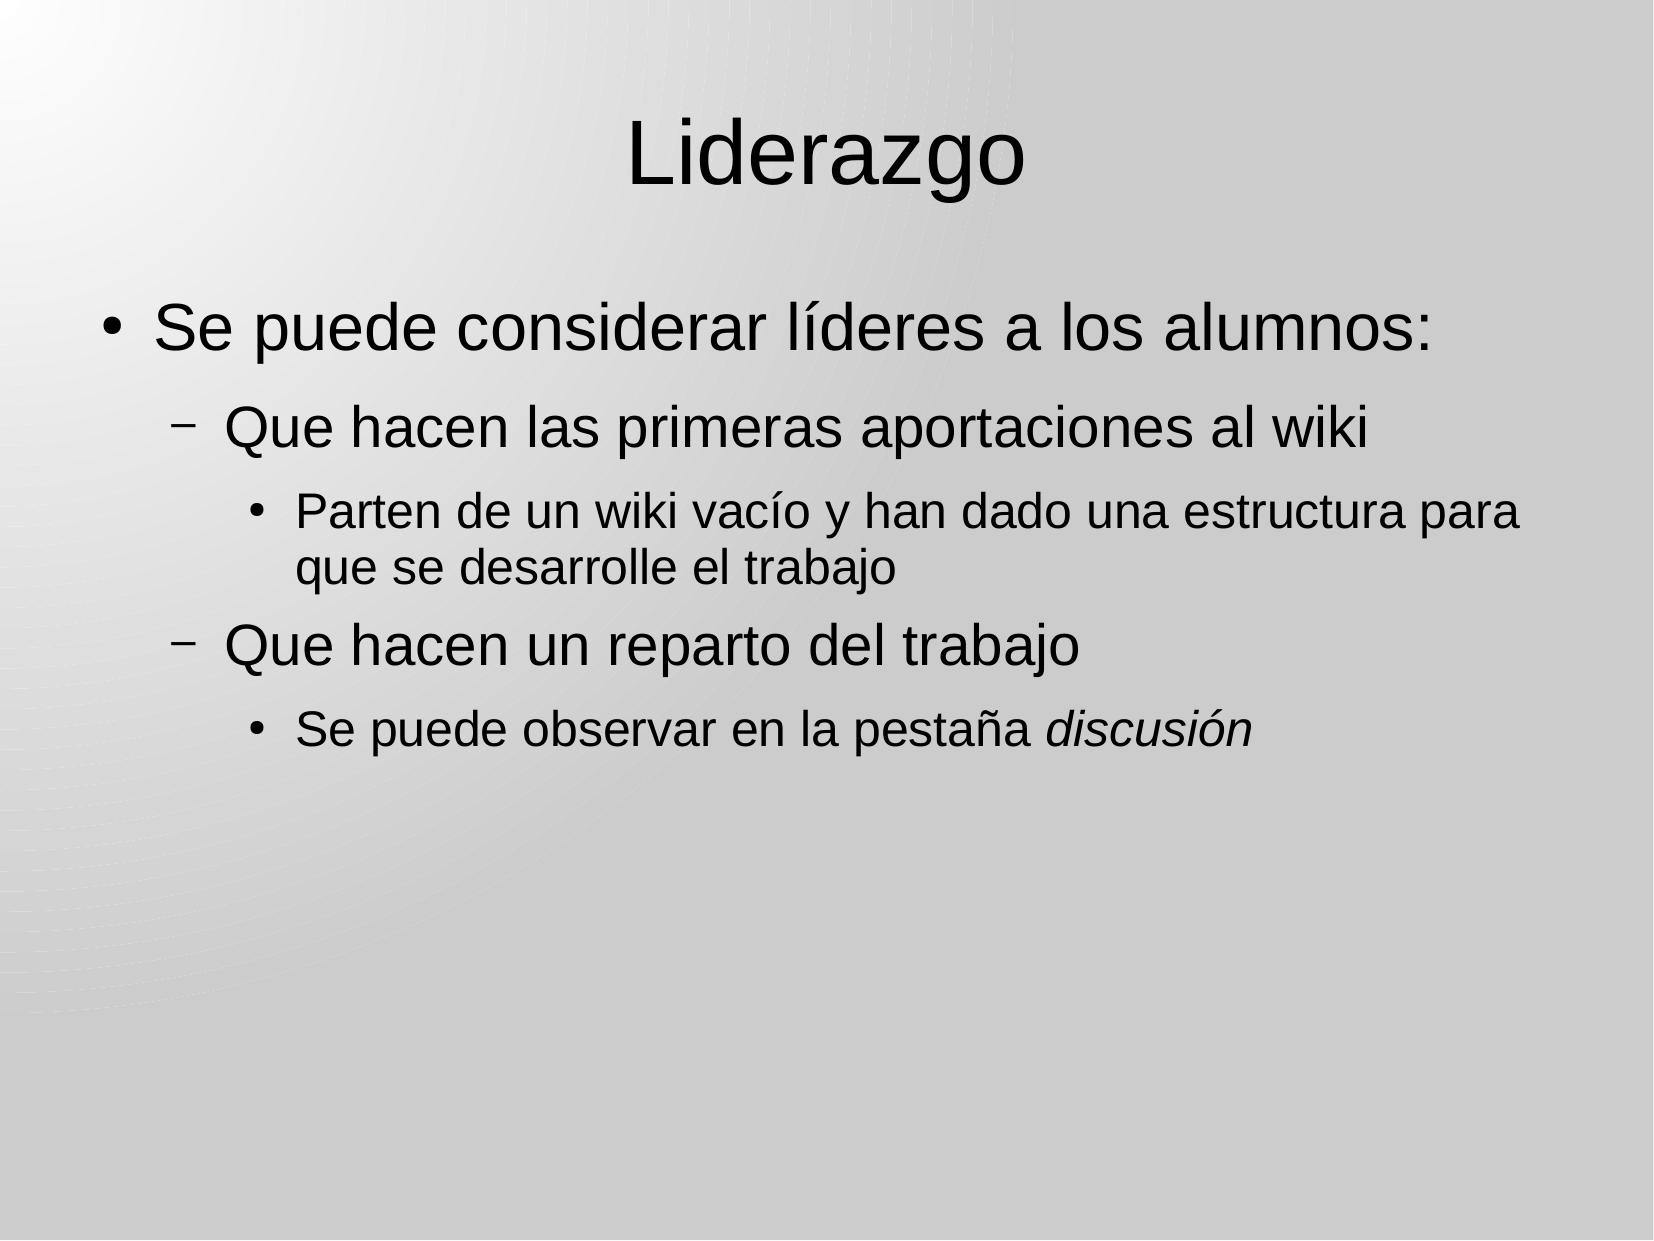

# Liderazgo
Se puede considerar líderes a los alumnos:
Que hacen las primeras aportaciones al wiki
Parten de un wiki vacío y han dado una estructura para que se desarrolle el trabajo
Que hacen un reparto del trabajo
Se puede observar en la pestaña discusión